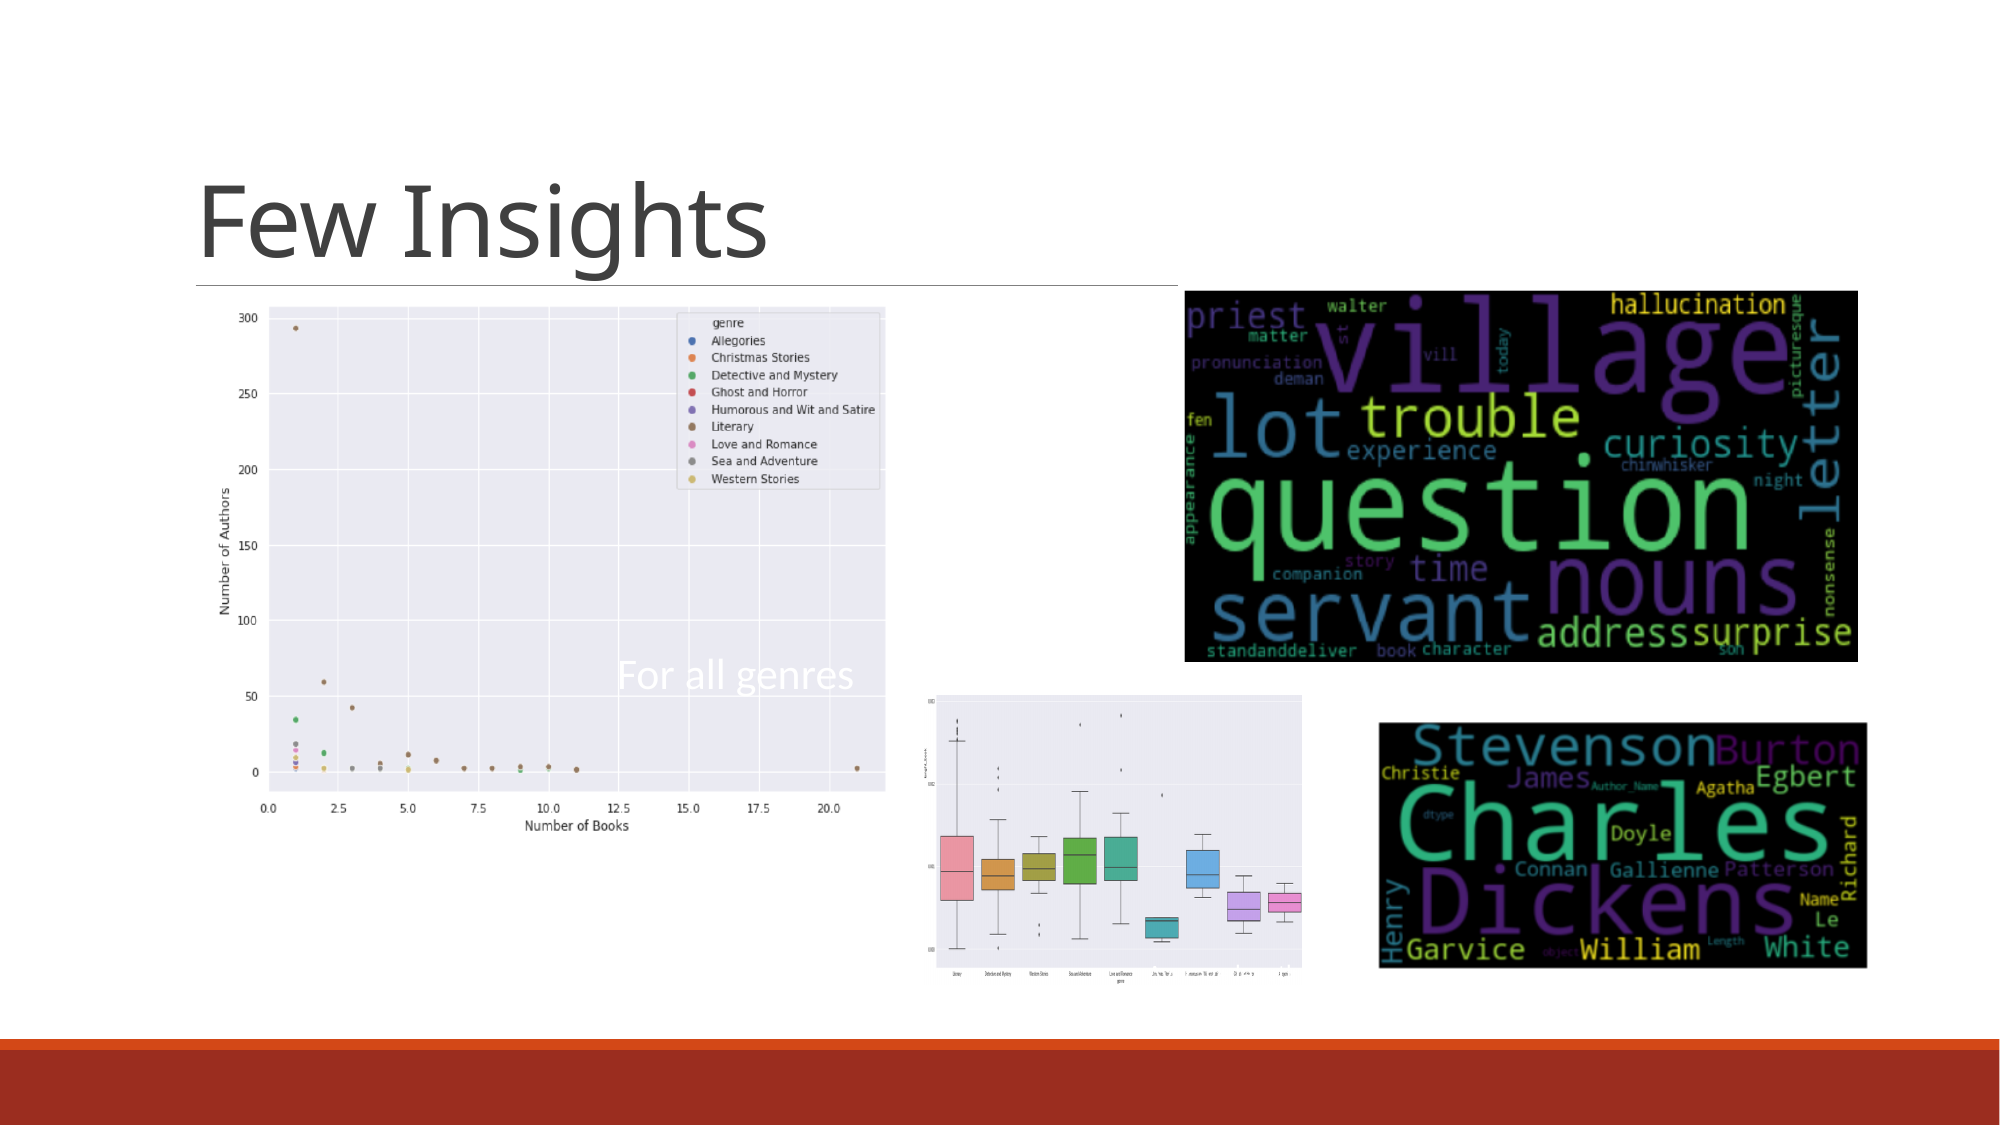

# Few Insights
For all genres
Average length